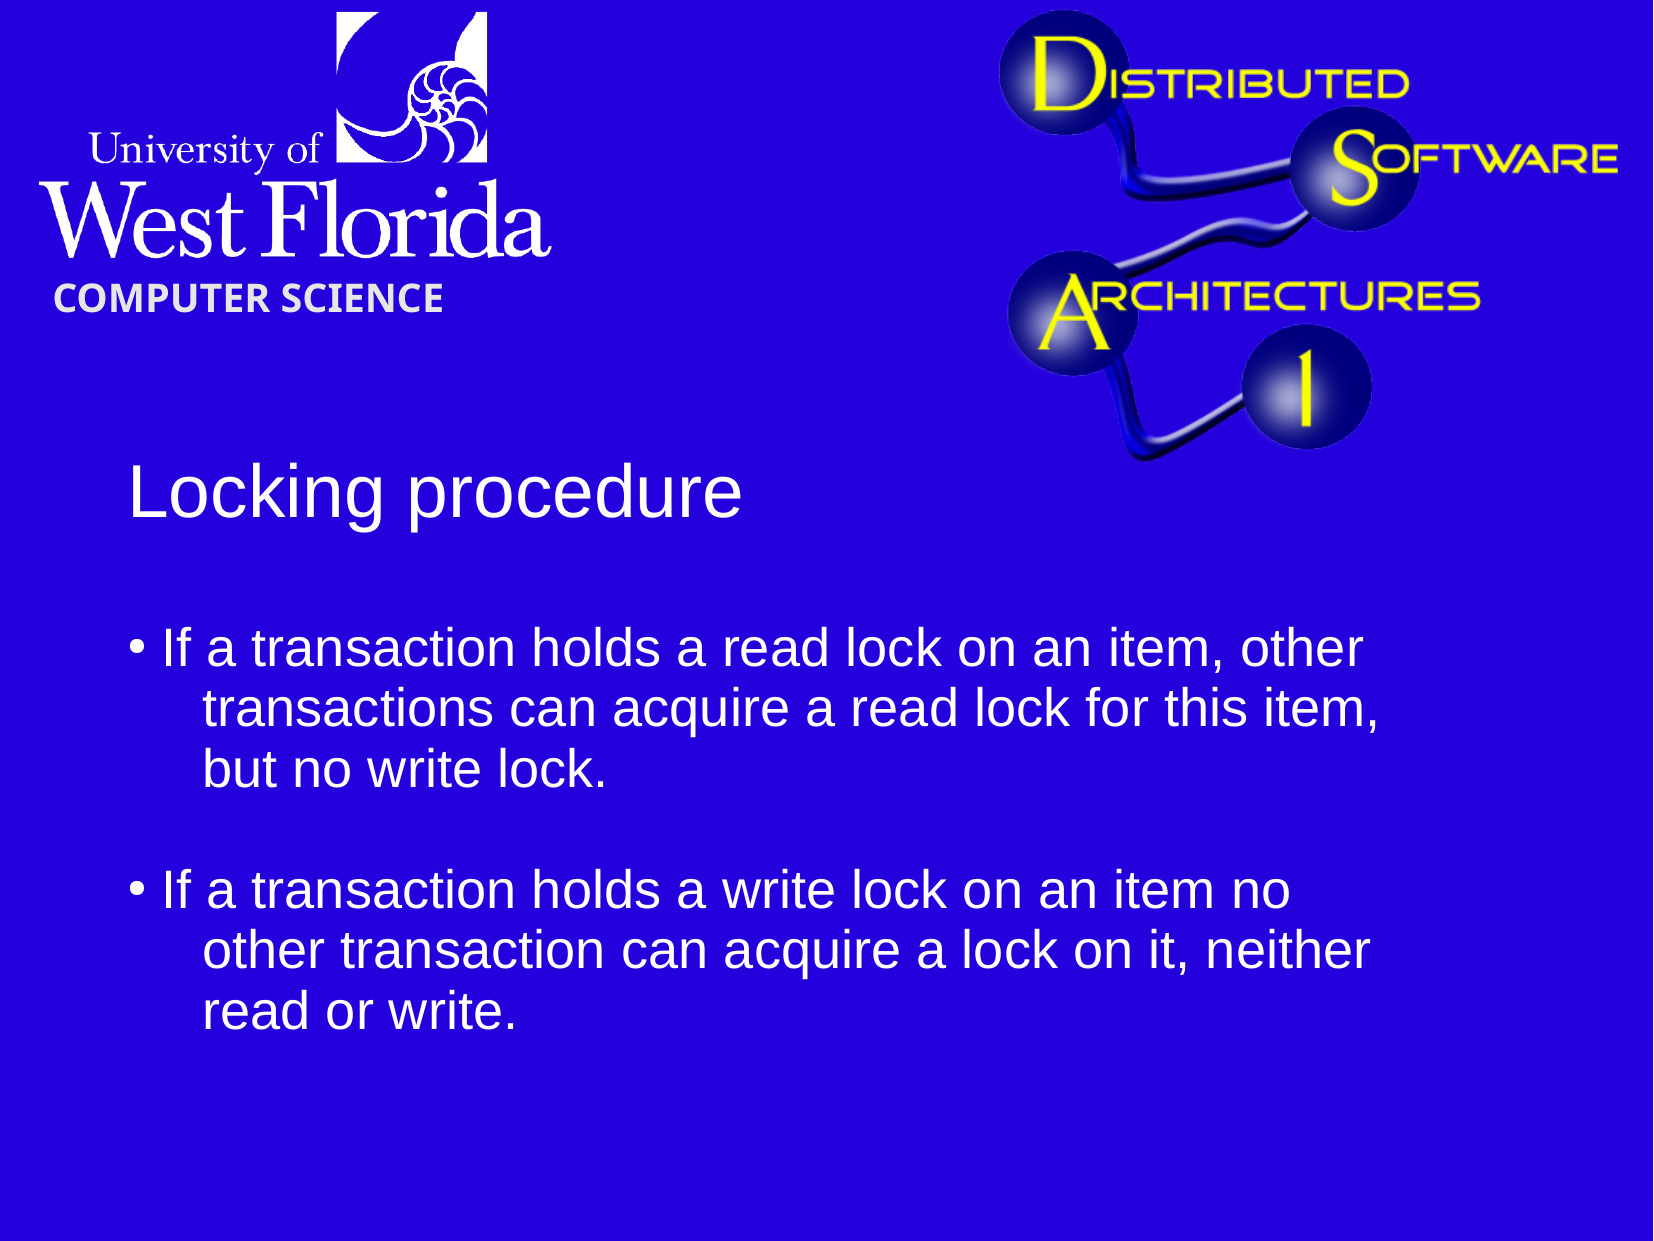

COMPUTER SCIENCE
Locking procedure
 If a transaction holds a read lock on an item, other
	transactions can acquire a read lock for this item,
	but no write lock.
 If a transaction holds a write lock on an item no
	other transaction can acquire a lock on it, neither
	read or write.